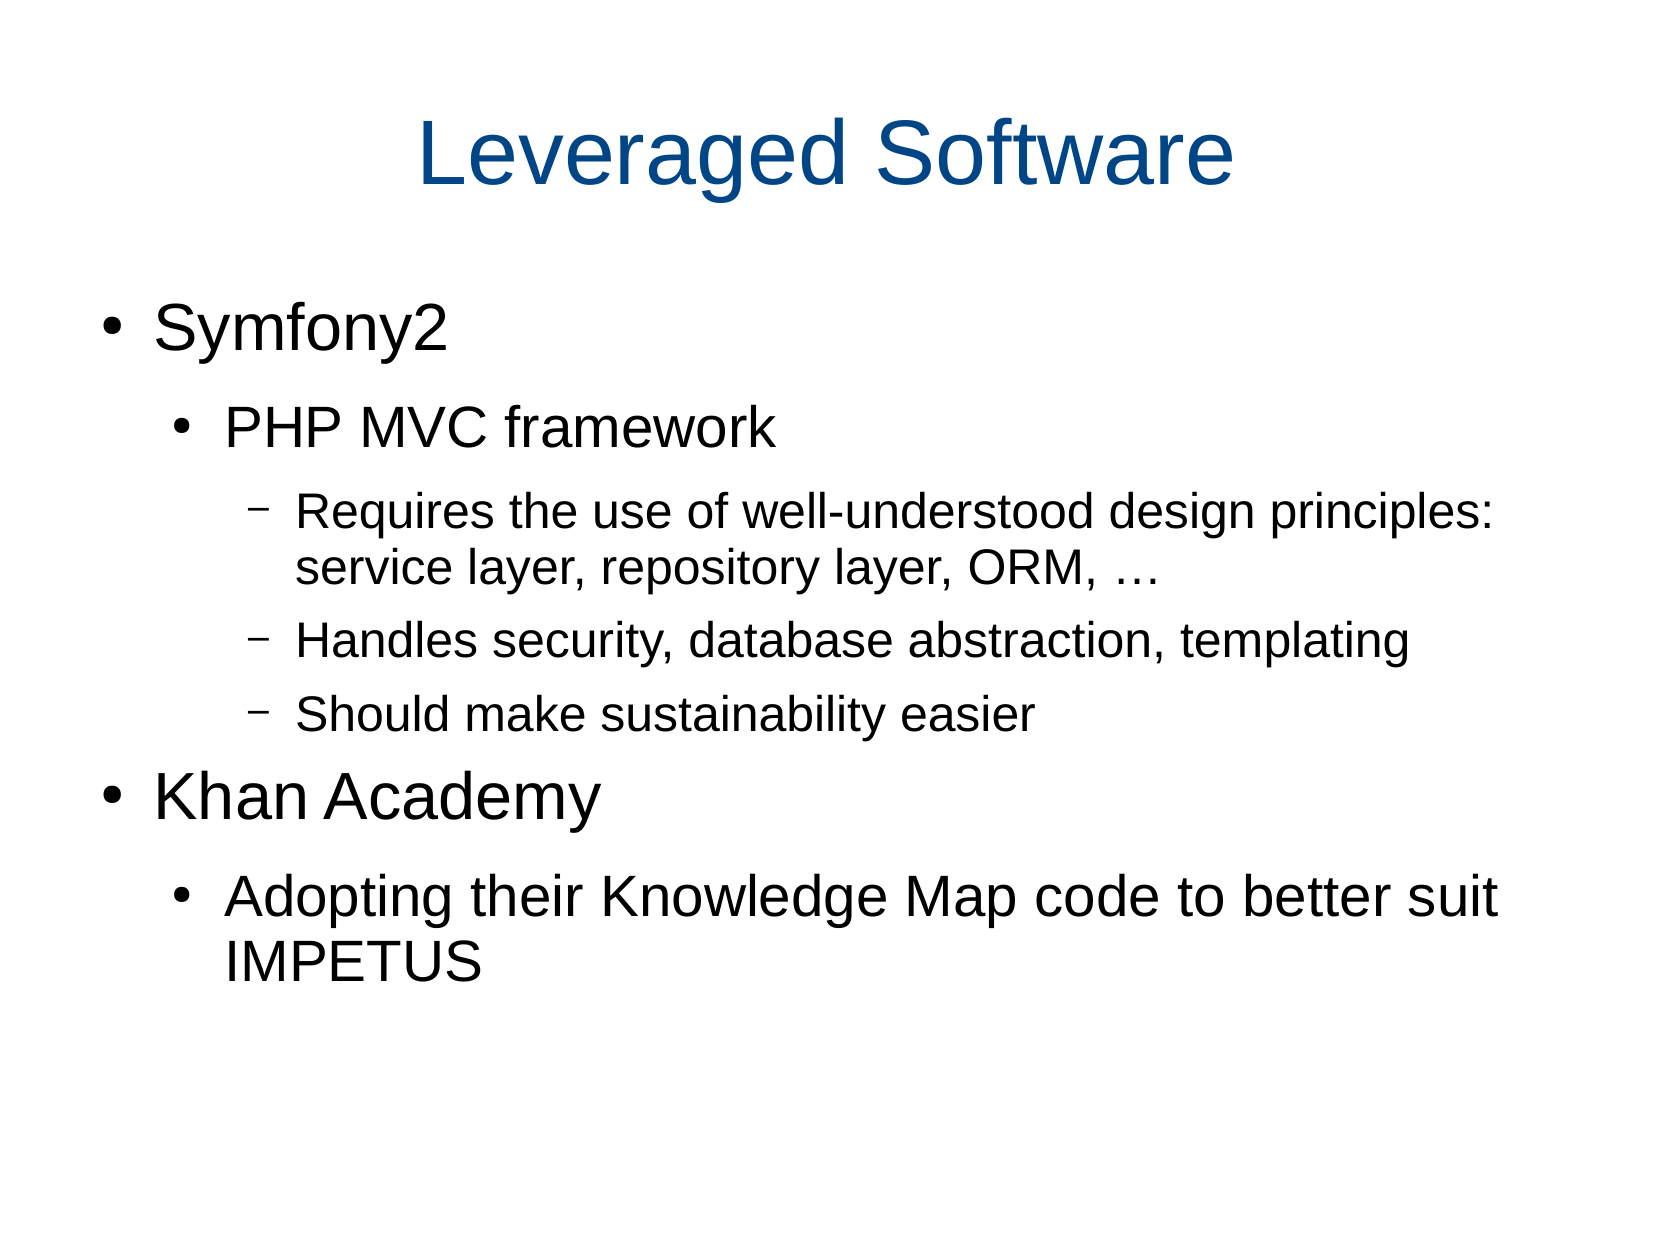

# Leveraged Software
Symfony2
PHP MVC framework
Requires the use of well-understood design principles: service layer, repository layer, ORM, …
Handles security, database abstraction, templating
Should make sustainability easier
Khan Academy
Adopting their Knowledge Map code to better suit IMPETUS